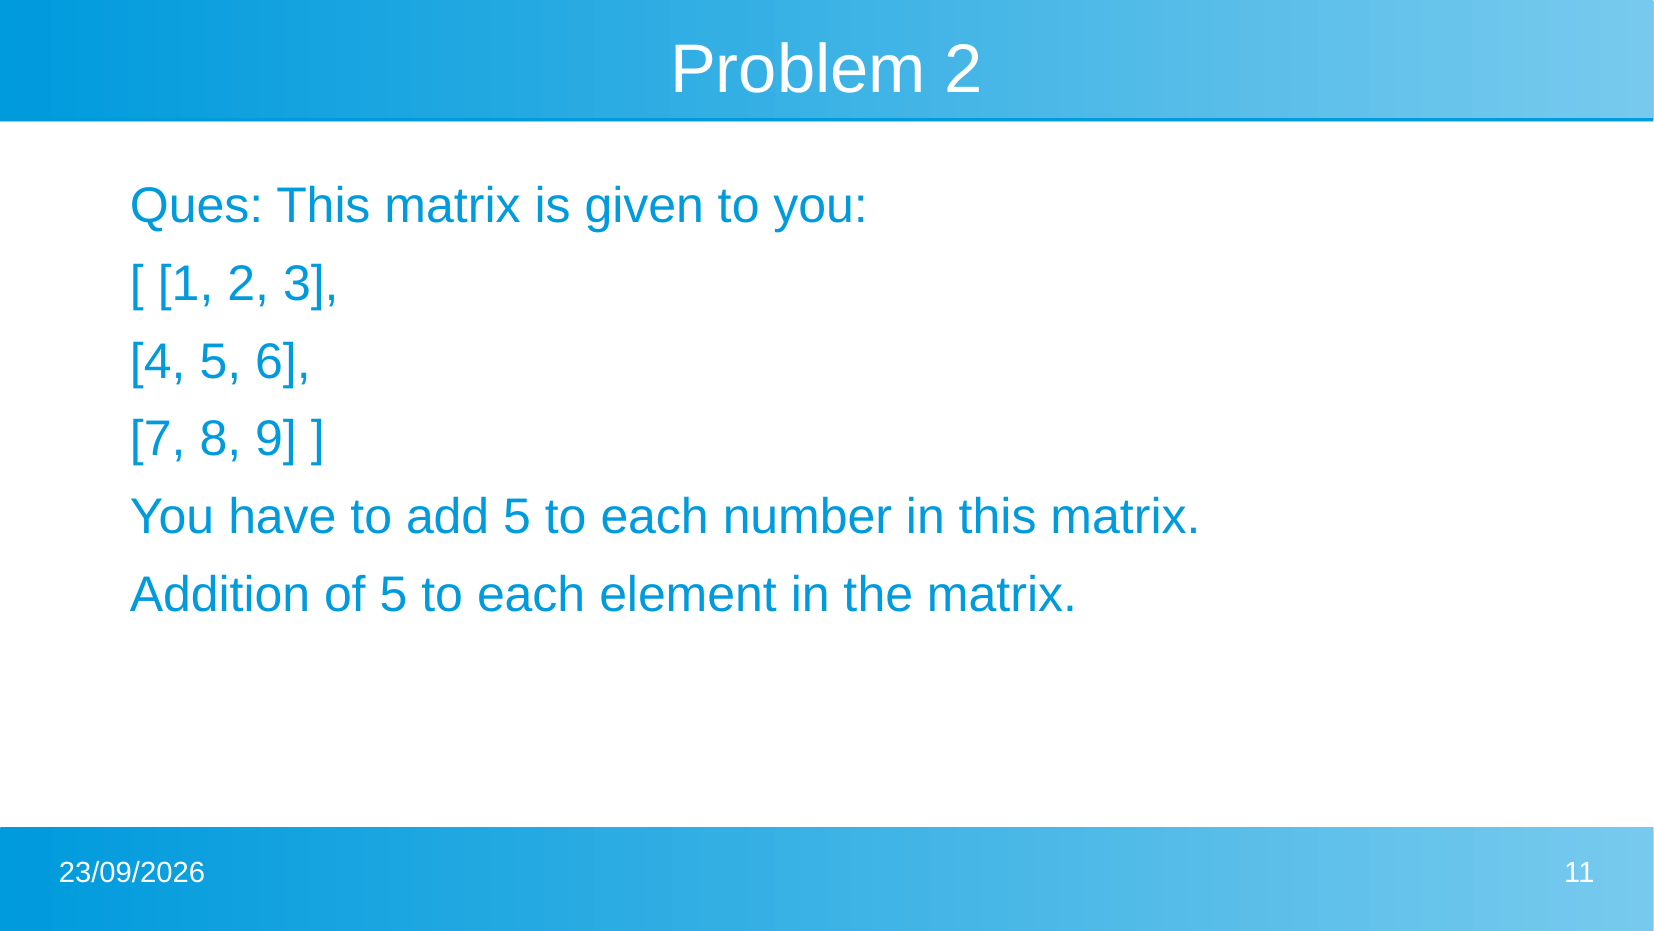

# Problem 2
Ques: This matrix is given to you:
[ [1, 2, 3],
[4, 5, 6],
[7, 8, 9] ]
You have to add 5 to each number in this matrix.
Addition of 5 to each element in the matrix.
11